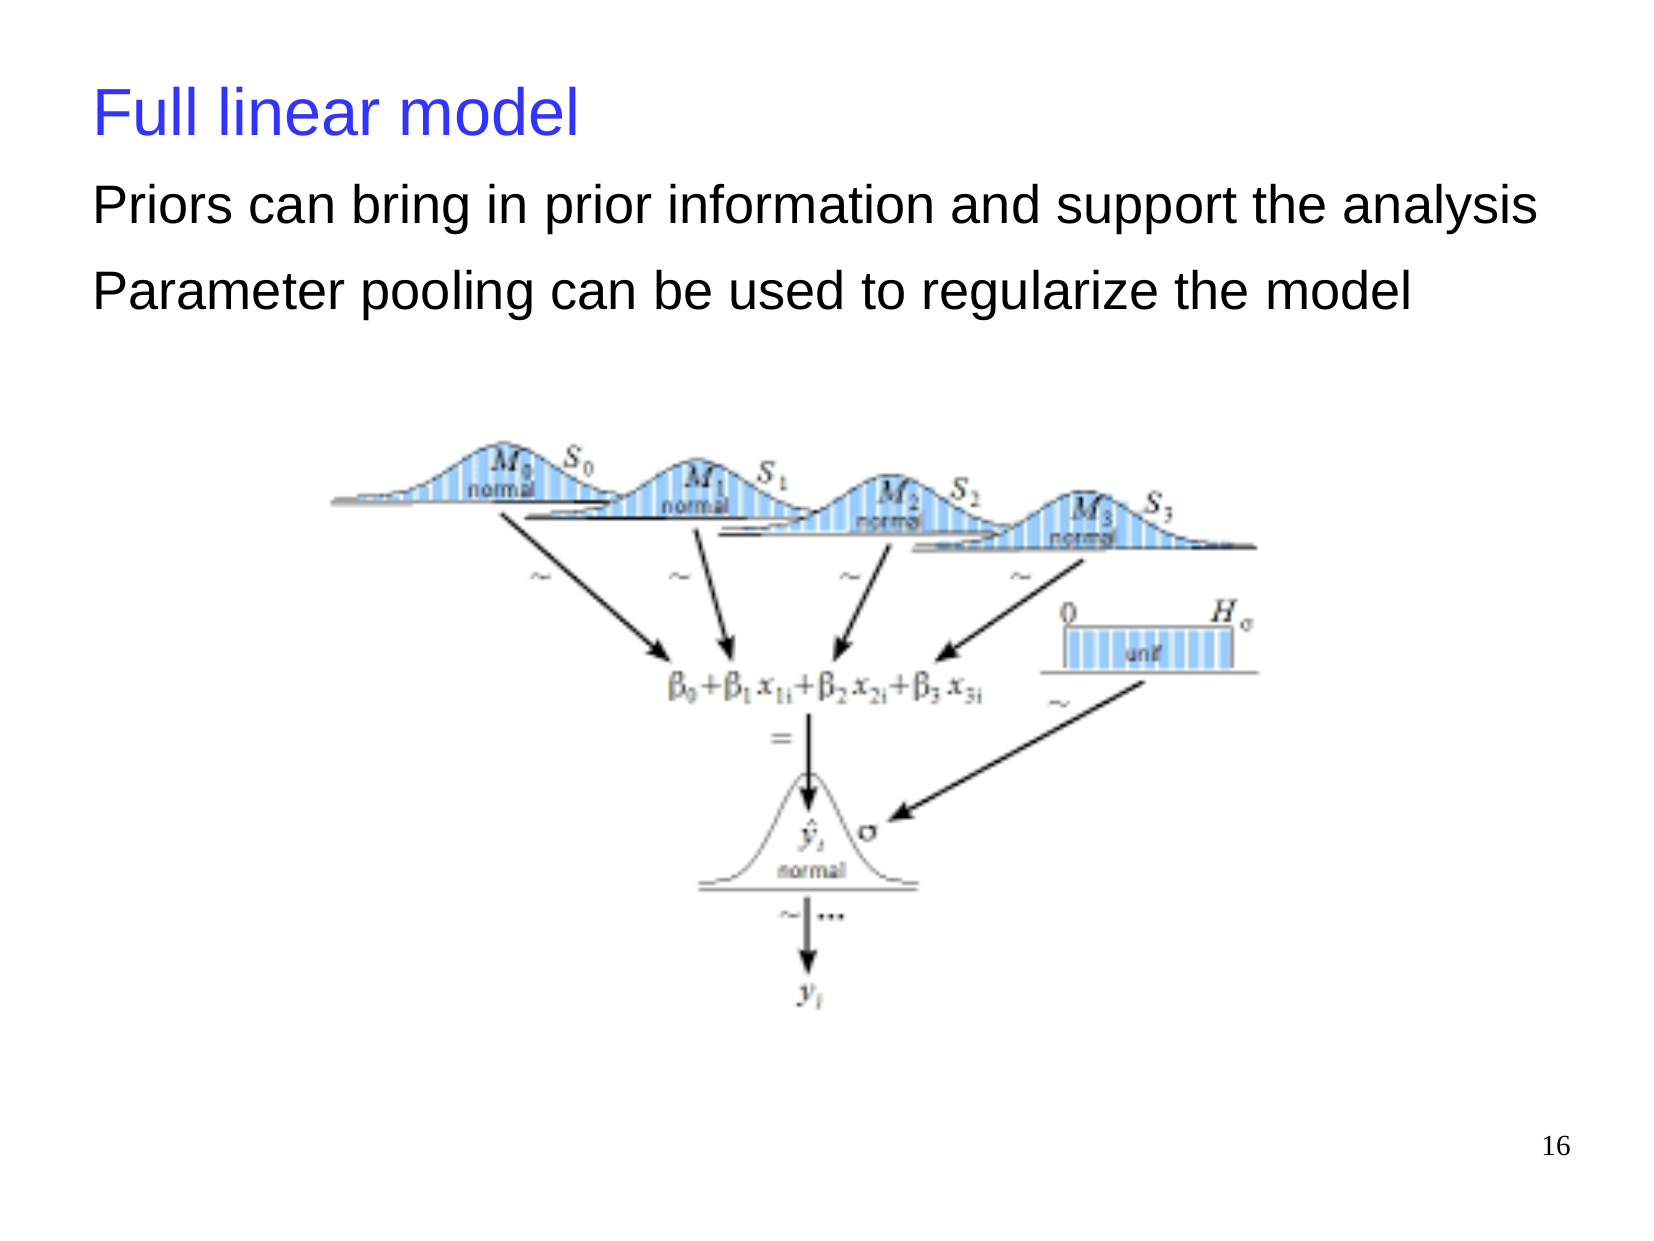

Full linear model
Priors can bring in prior information and support the analysis
Parameter pooling can be used to regularize the model
16